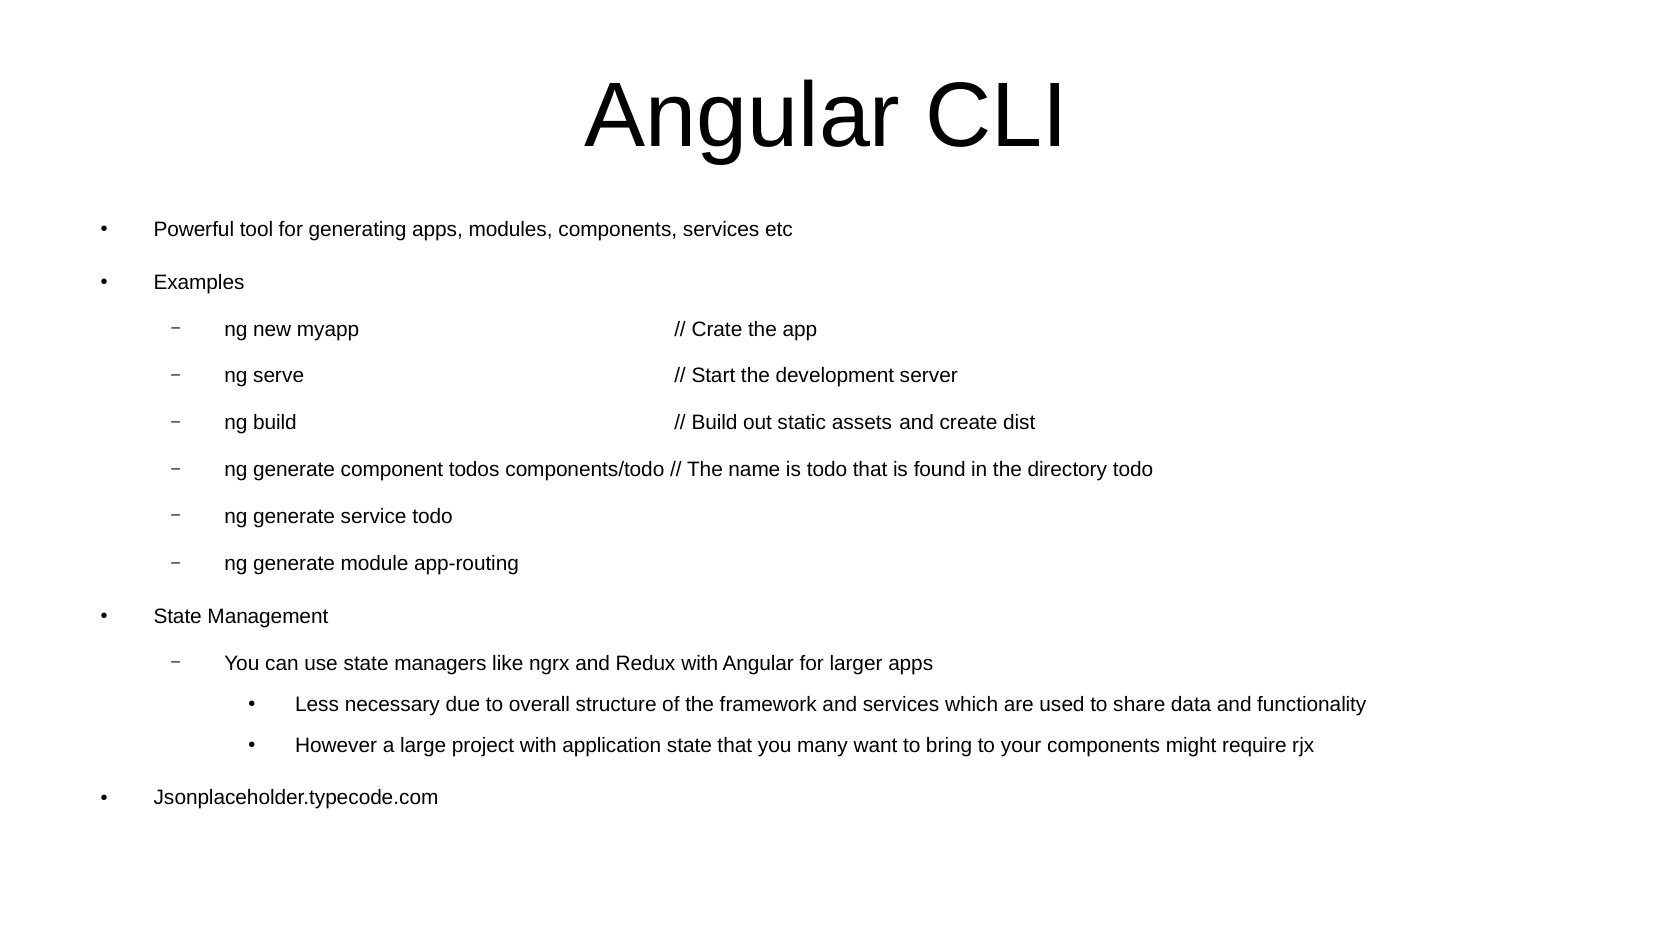

# Angular CLI
Powerful tool for generating apps, modules, components, services etc
Examples
ng new myapp					// Crate the app
ng serve					// Start the development server
ng build						// Build out static assets 	and create dist
ng generate component todos components/todo // The name is todo that is found in the directory todo
ng generate service todo
ng generate module app-routing
State Management
You can use state managers like ngrx and Redux with Angular for larger apps
Less necessary due to overall structure of the framework and services which are used to share data and functionality
However a large project with application state that you many want to bring to your components might require rjx
Jsonplaceholder.typecode.com